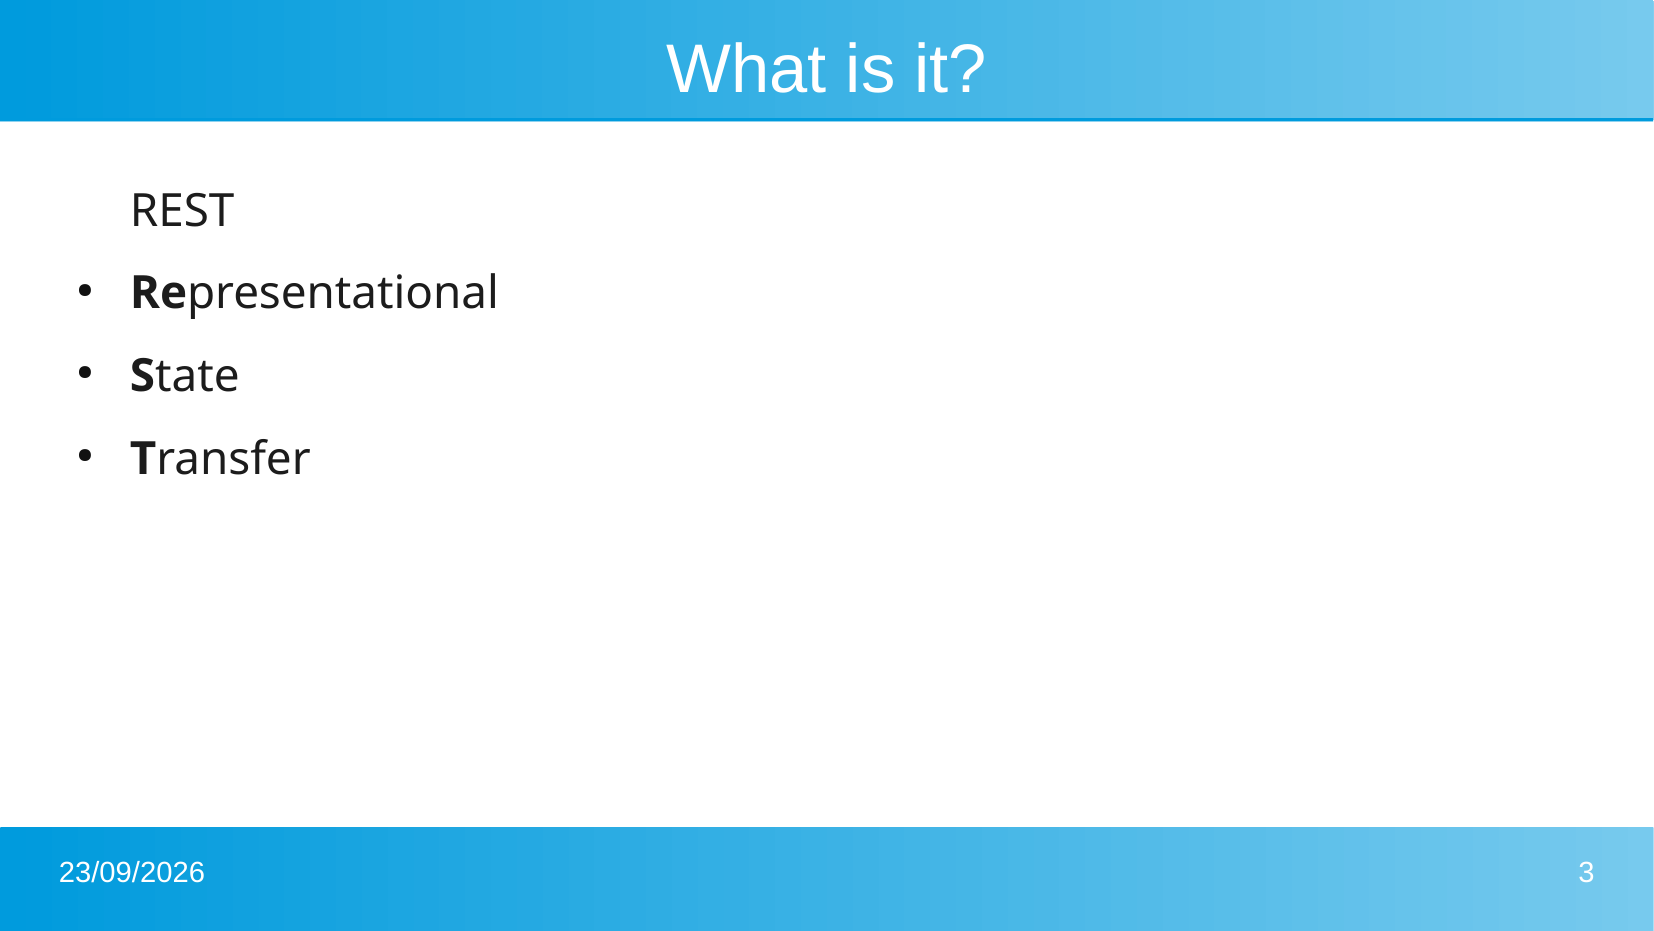

# What is it?
REST
Representational
State
Transfer
3